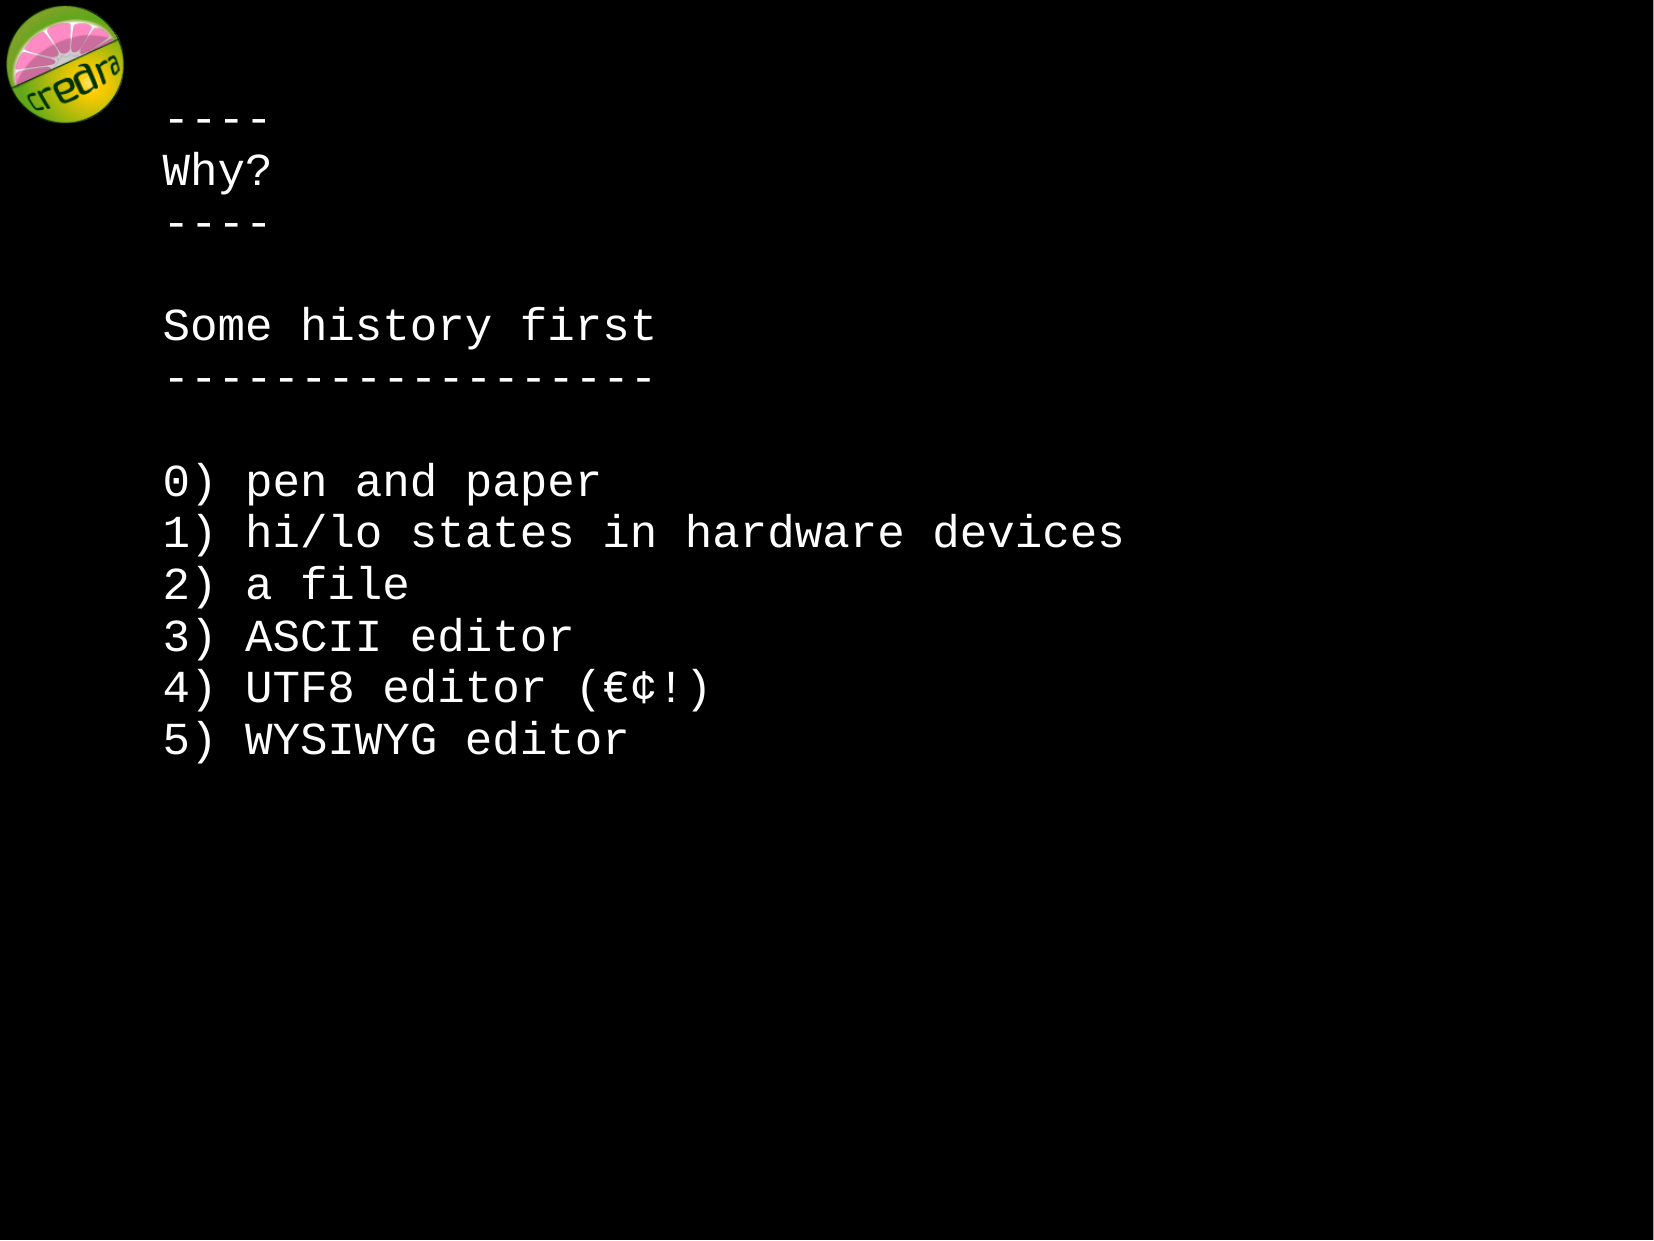

----
Why?
----
Some history first
------------------
0) pen and paper
1) hi/lo states in hardware devices
2) a file
3) ASCII editor
4) UTF8 editor (€¢!)
5) WYSIWYG editor